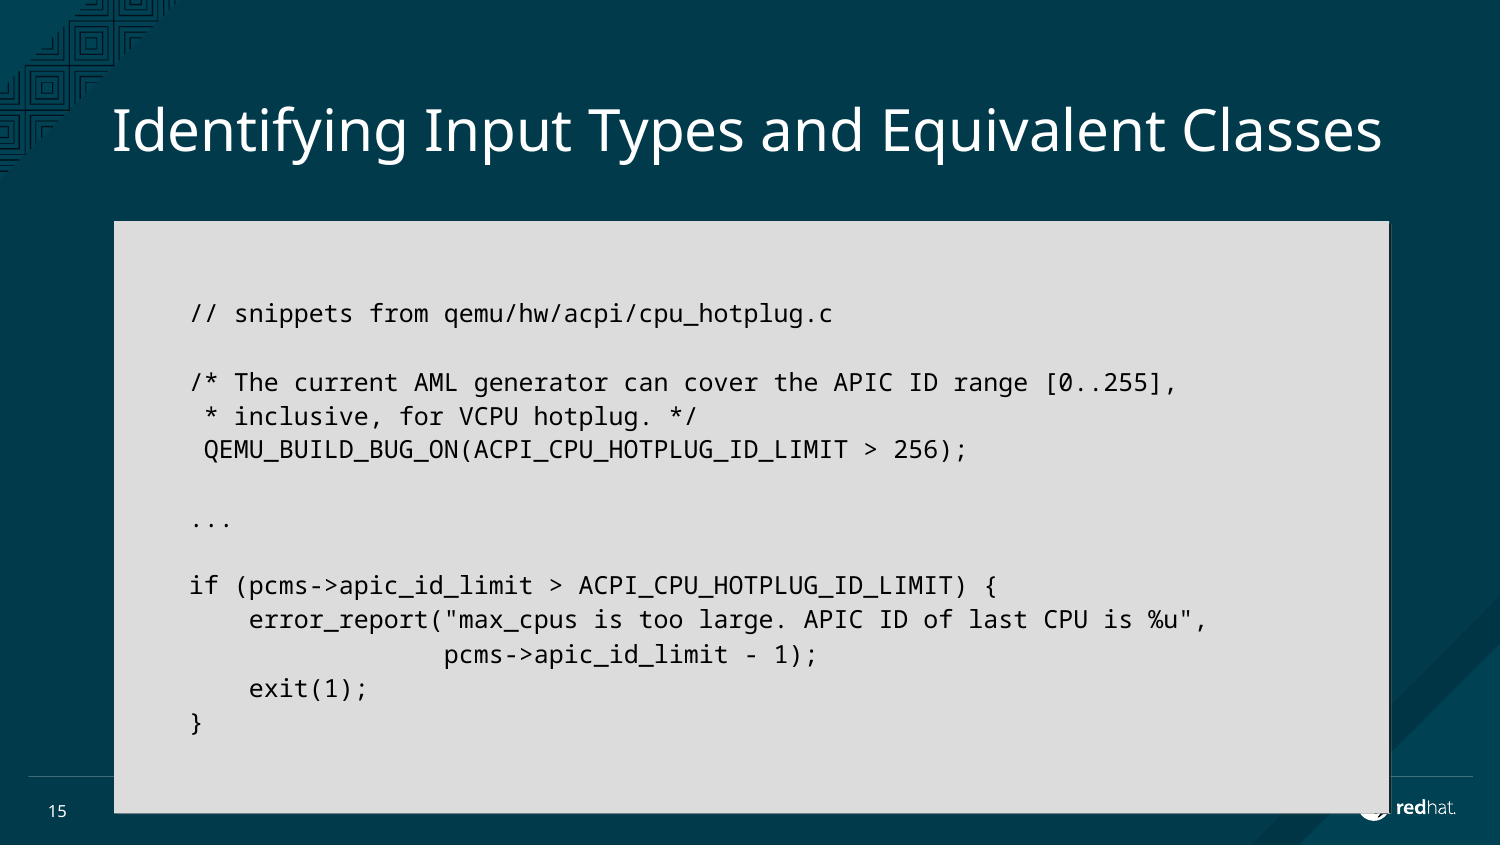

# Identifying Input Types and Equivalent Classes
// snippets from qemu/hw/acpi/cpu_hotplug.c
/* The current AML generator can cover the APIC ID range [0..255],
 * inclusive, for VCPU hotplug. */
 QEMU_BUILD_BUG_ON(ACPI_CPU_HOTPLUG_ID_LIMIT > 256);
...
if (pcms->apic_id_limit > ACPI_CPU_HOTPLUG_ID_LIMIT) {
 error_report("max_cpus is too large. APIC ID of last CPU is %u",
 pcms->apic_id_limit - 1);
 exit(1);
}
15